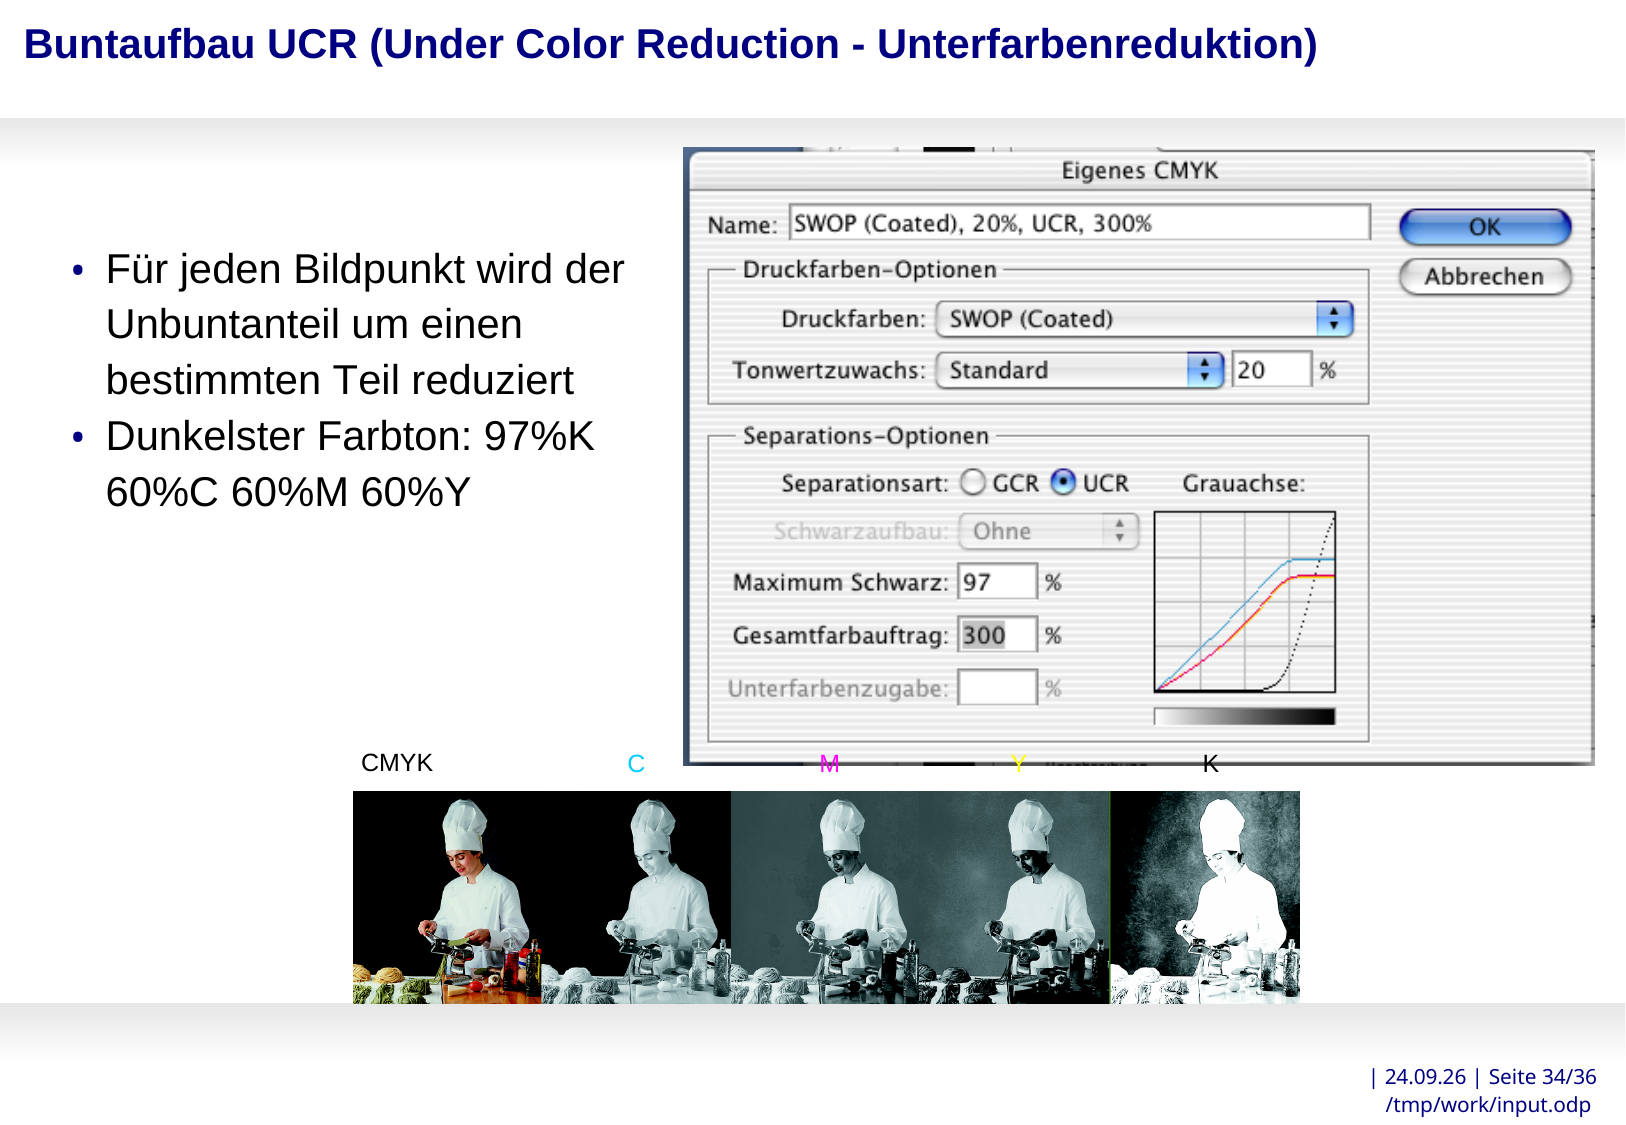

# Buntaufbau UCR (Under Color Reduction - Unterfarbenreduktion)
Für jeden Bildpunkt wird der Unbuntanteil um einen bestimmten Teil reduziert
Dunkelster Farbton: 97%K 60%C 60%M 60%Y
CMYK
C
M
Y
K